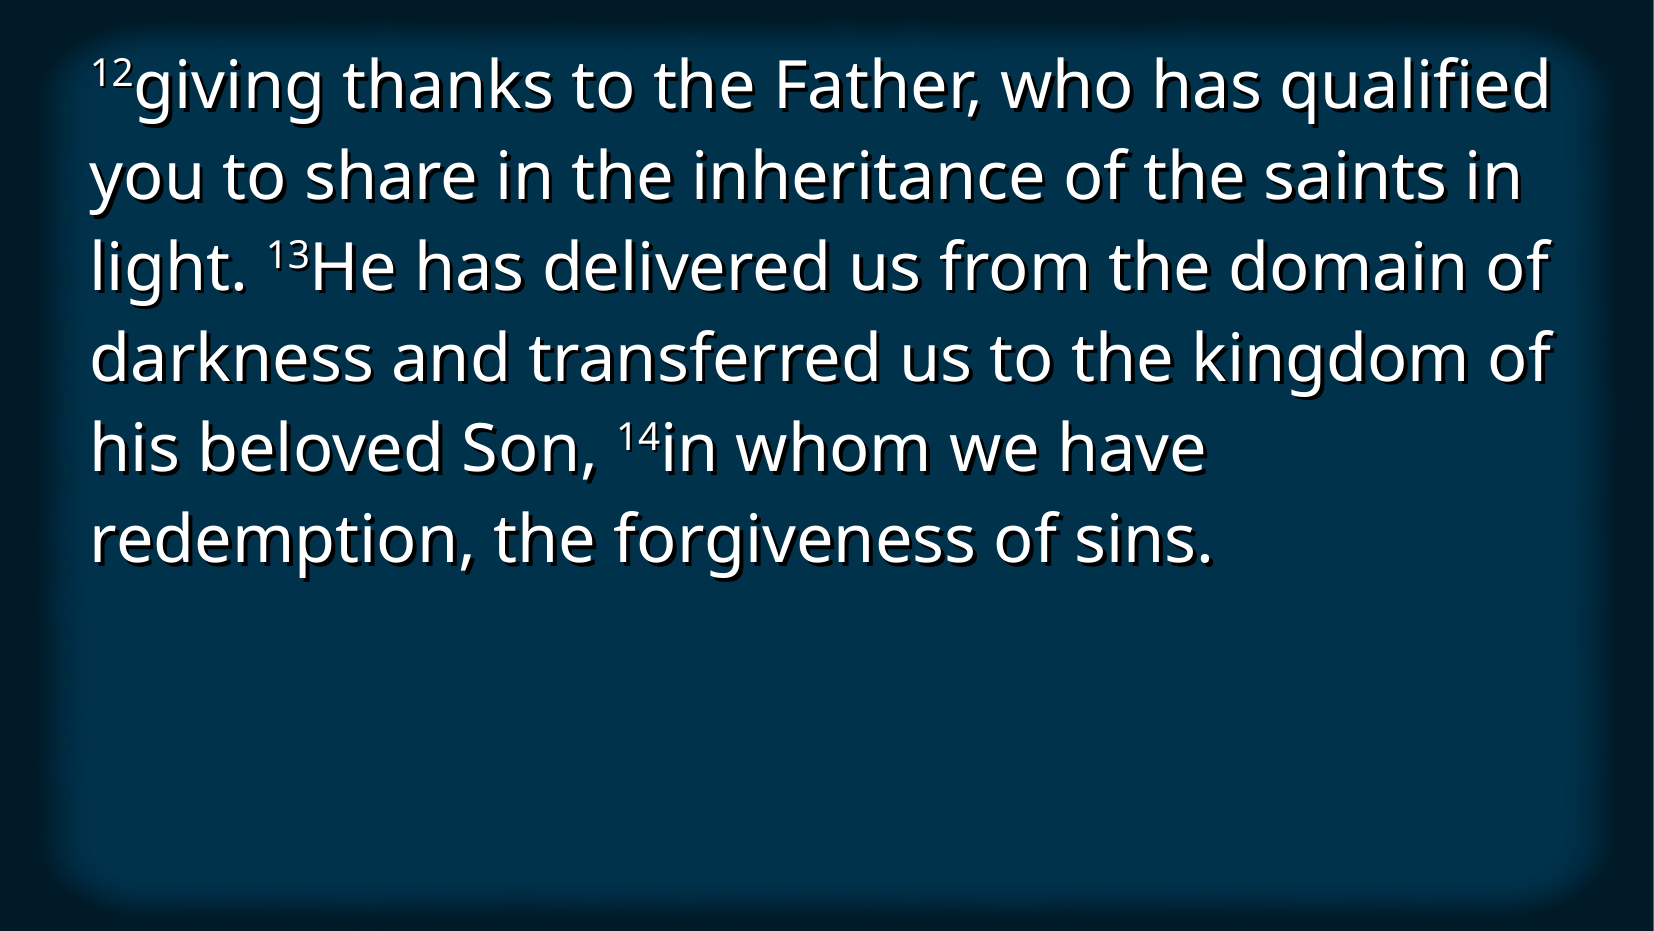

12giving thanks to the Father, who has qualified you to share in the inheritance of the saints in light. 13He has delivered us from the domain of darkness and transferred us to the kingdom of his beloved Son, 14in whom we have redemption, the forgiveness of sins.